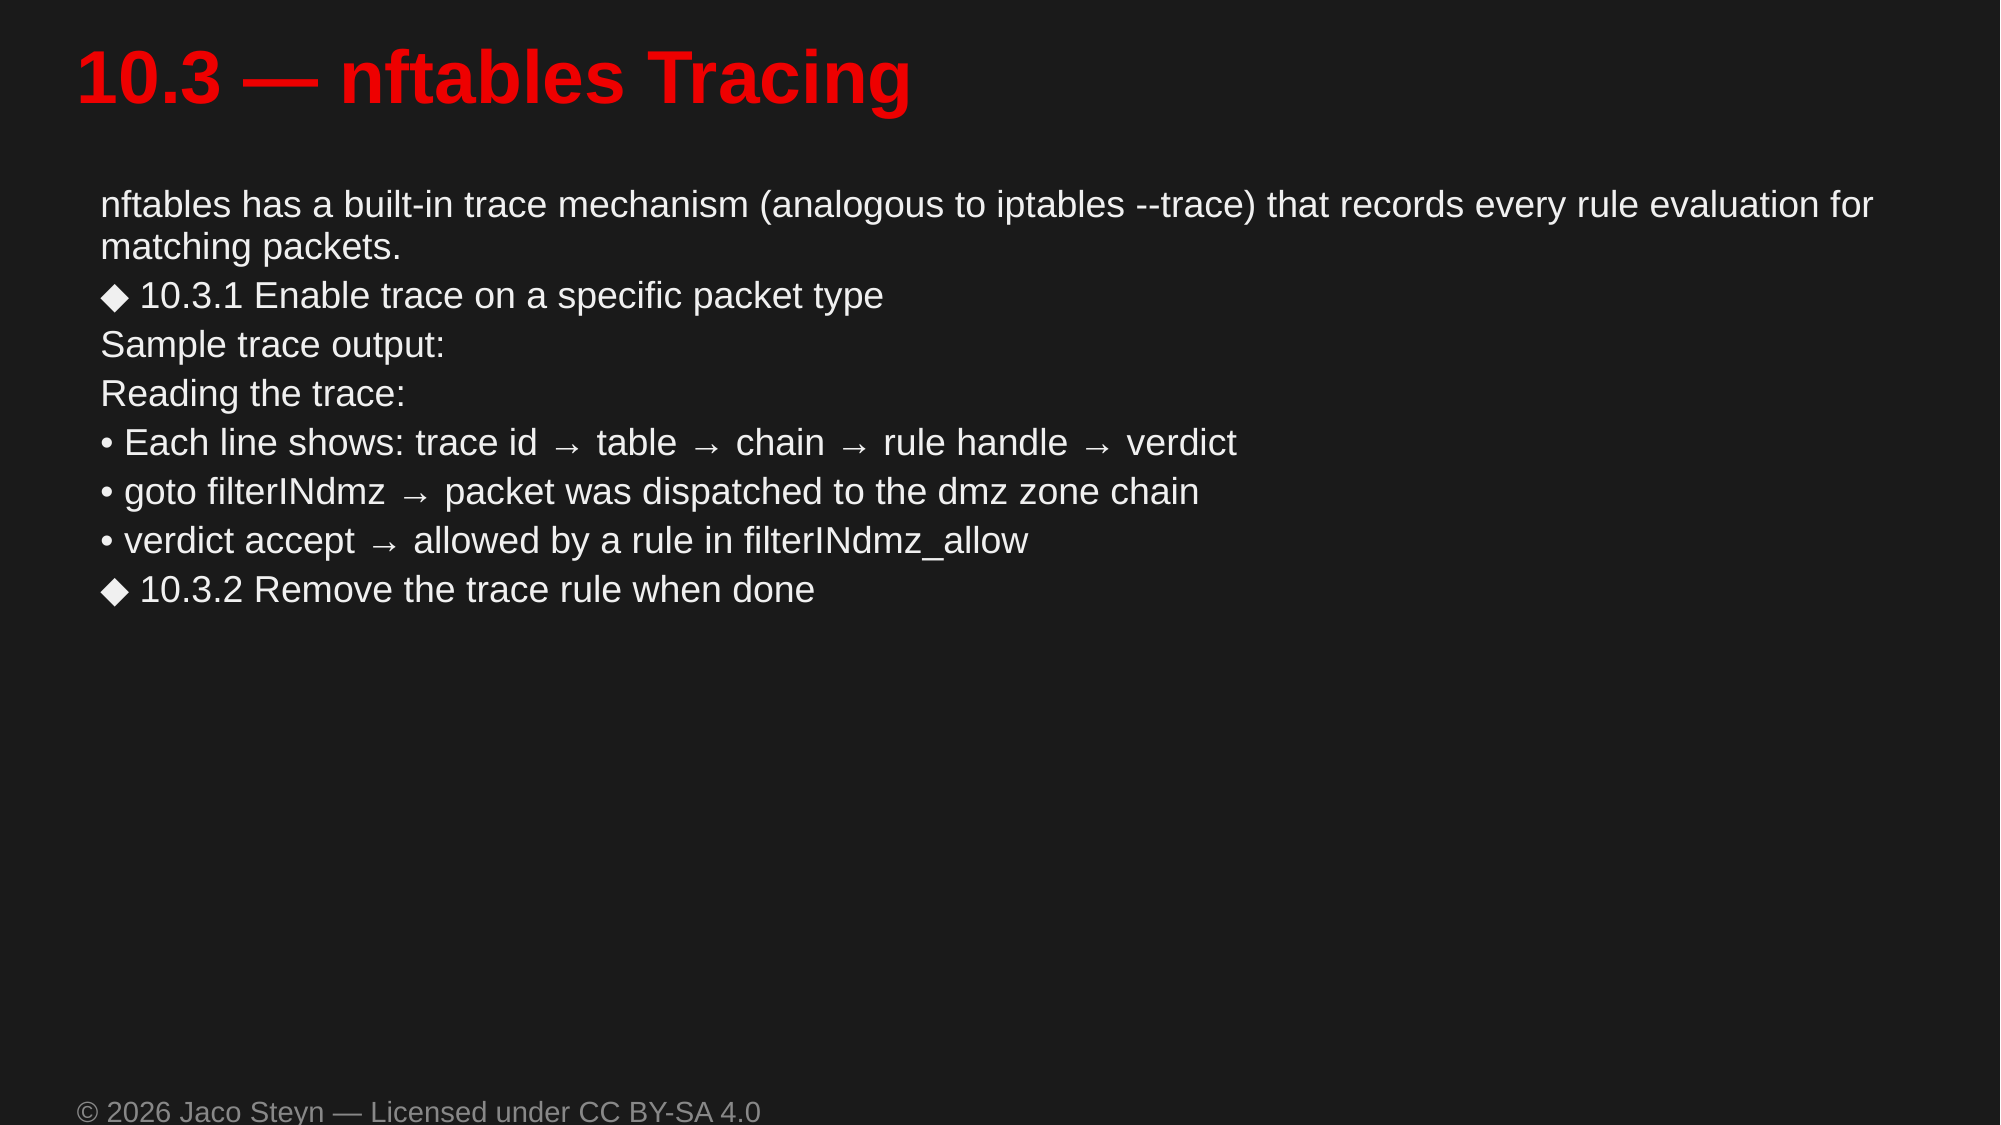

10.3 — nftables Tracing
nftables has a built-in trace mechanism (analogous to iptables --trace) that records every rule evaluation for matching packets.
◆ 10.3.1 Enable trace on a specific packet type
Sample trace output:
Reading the trace:
• Each line shows: trace id → table → chain → rule handle → verdict
• goto filterINdmz → packet was dispatched to the dmz zone chain
• verdict accept → allowed by a rule in filterINdmz_allow
◆ 10.3.2 Remove the trace rule when done
© 2026 Jaco Steyn — Licensed under CC BY-SA 4.0